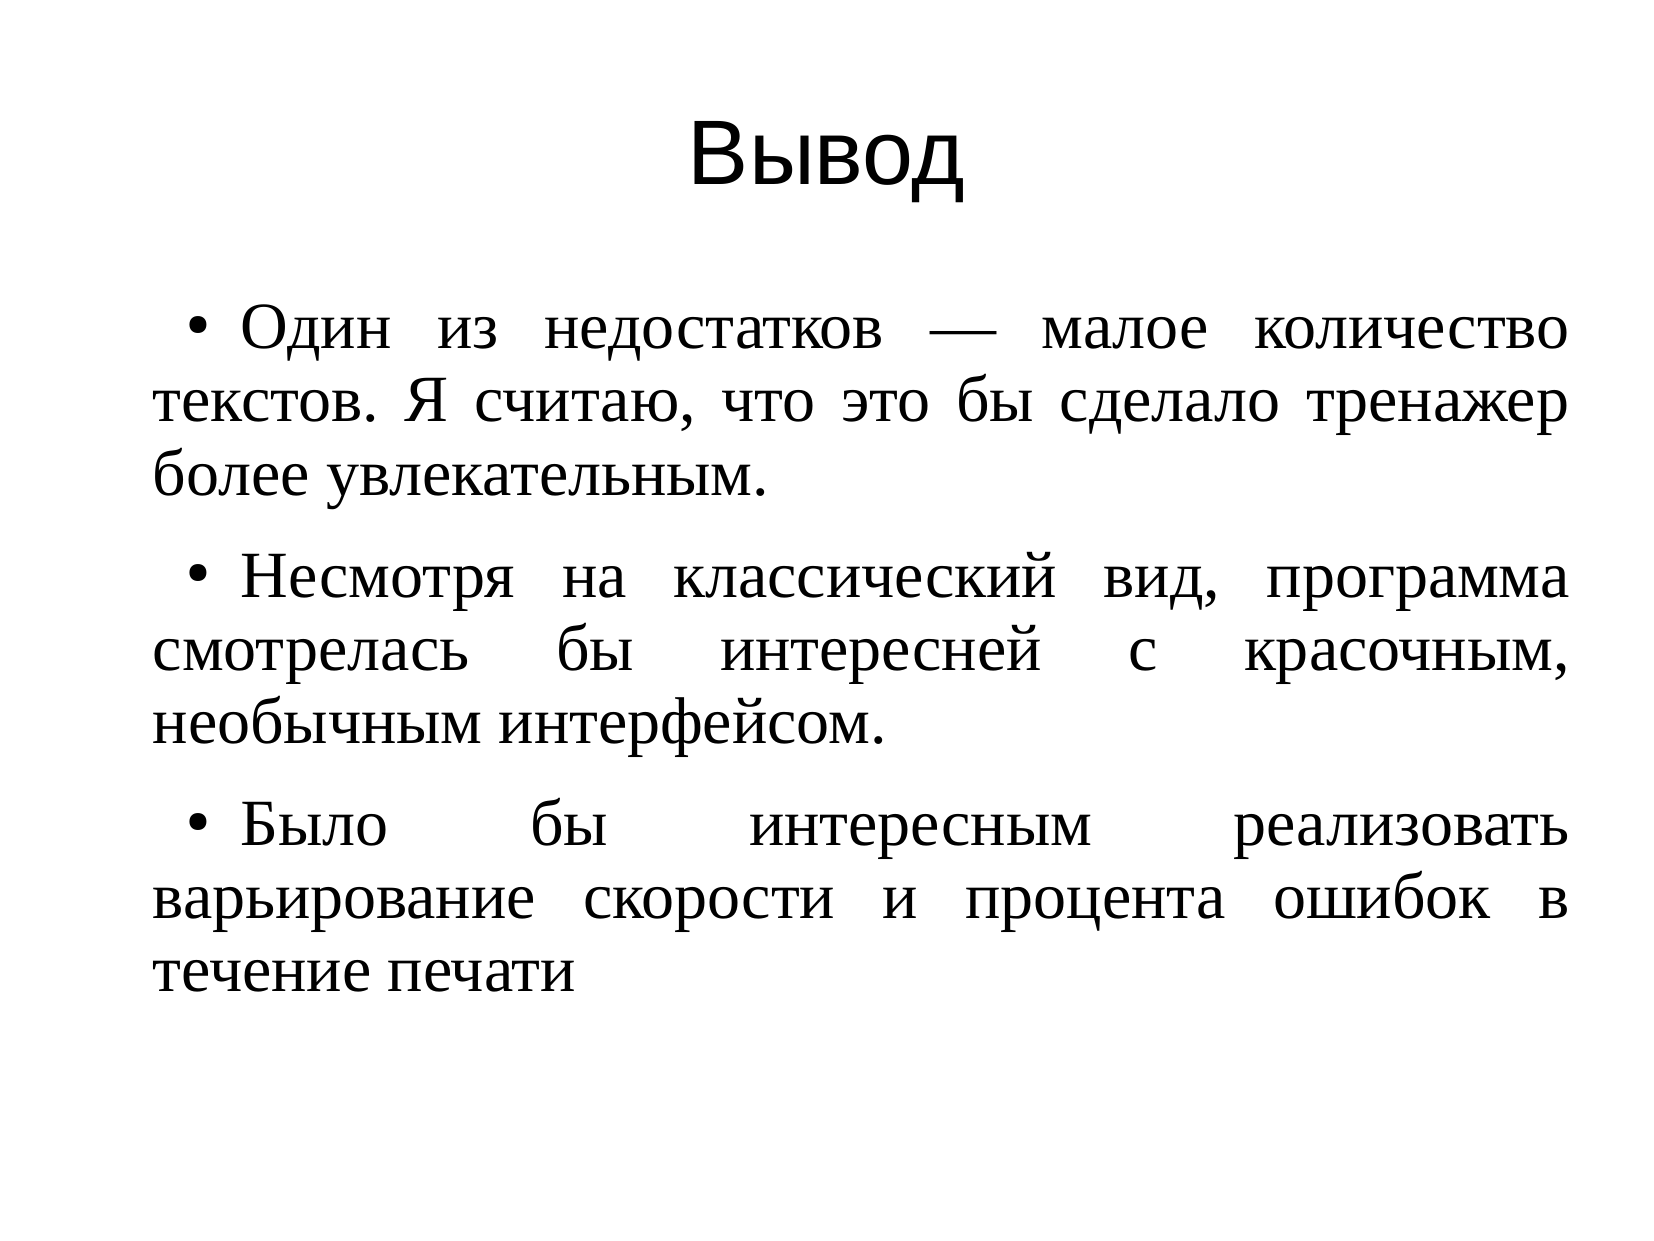

# Вывод
Один из недостатков — малое количество текстов. Я считаю, что это бы сделало тренажер более увлекательным.
Несмотря на классический вид, программа смотрелась бы интересней с красочным, необычным интерфейсом.
Было бы интересным реализовать варьирование скорости и процента ошибок в течение печати